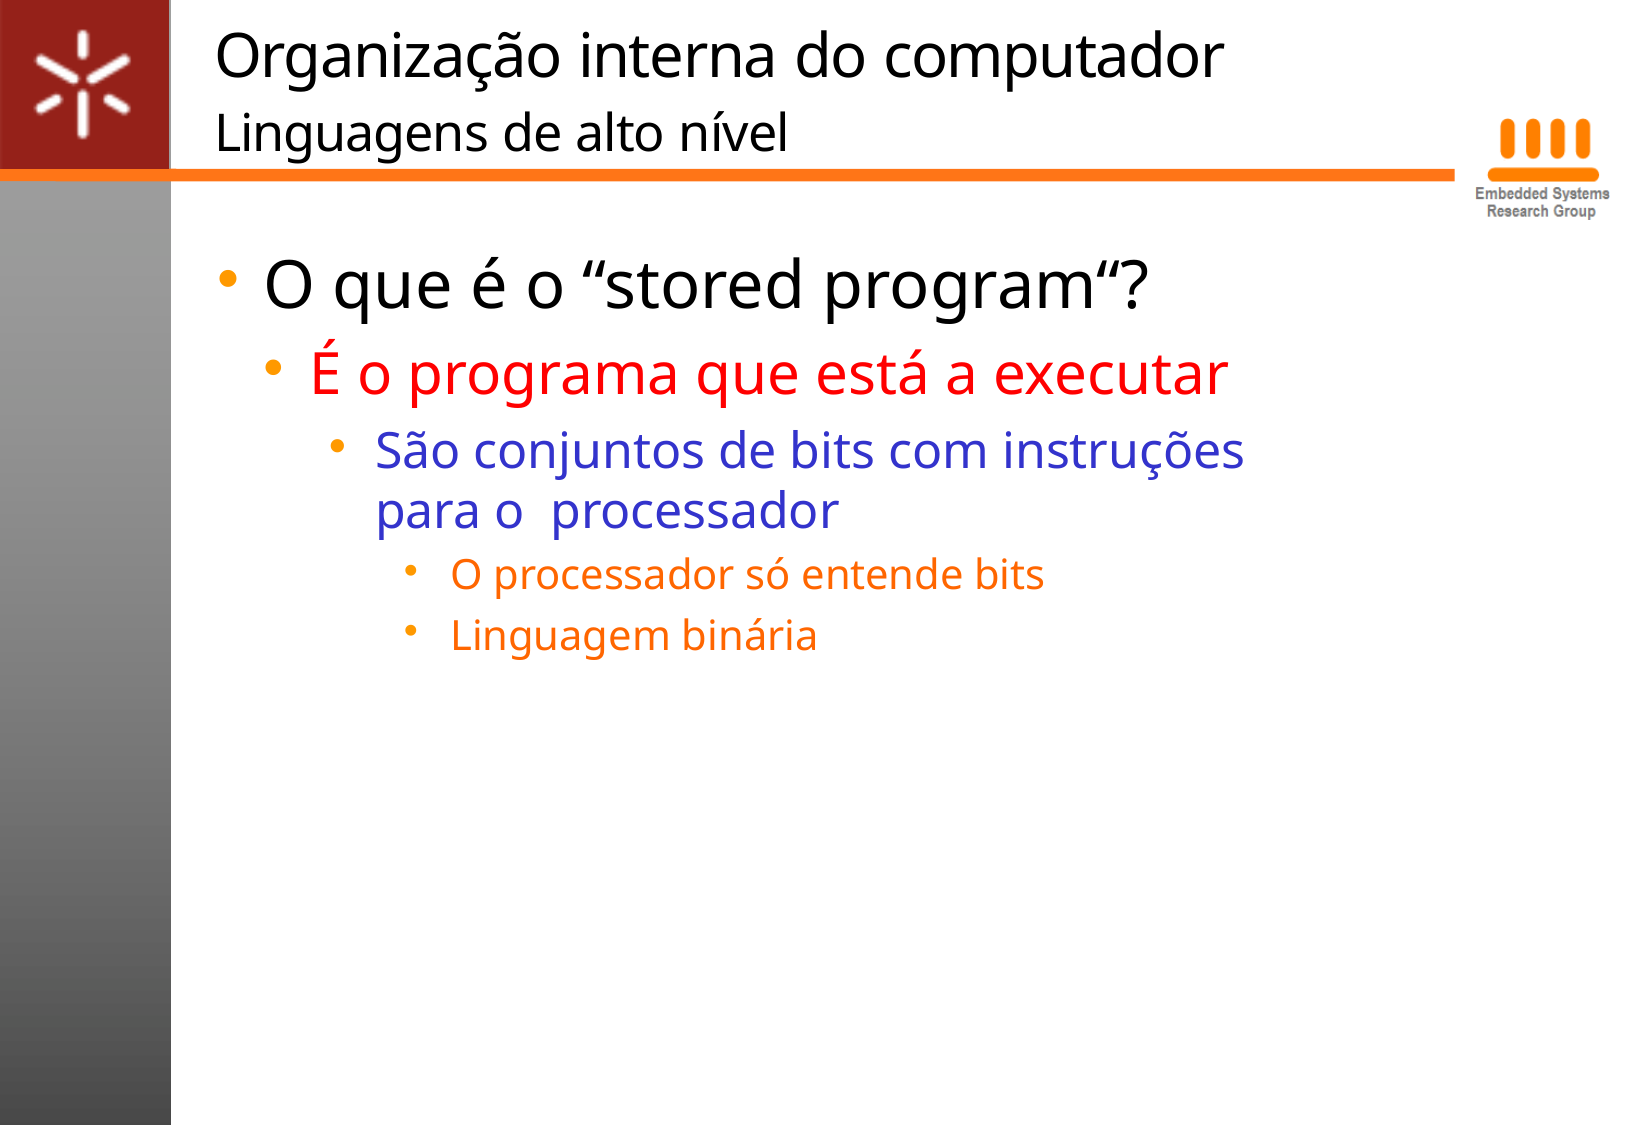

# Organização interna do computador Linguagens de alto nível
O que é o “stored program“?
É o programa que está a executar
São conjuntos de bits com instruções para o processador
O processador só entende bits
Linguagem binária